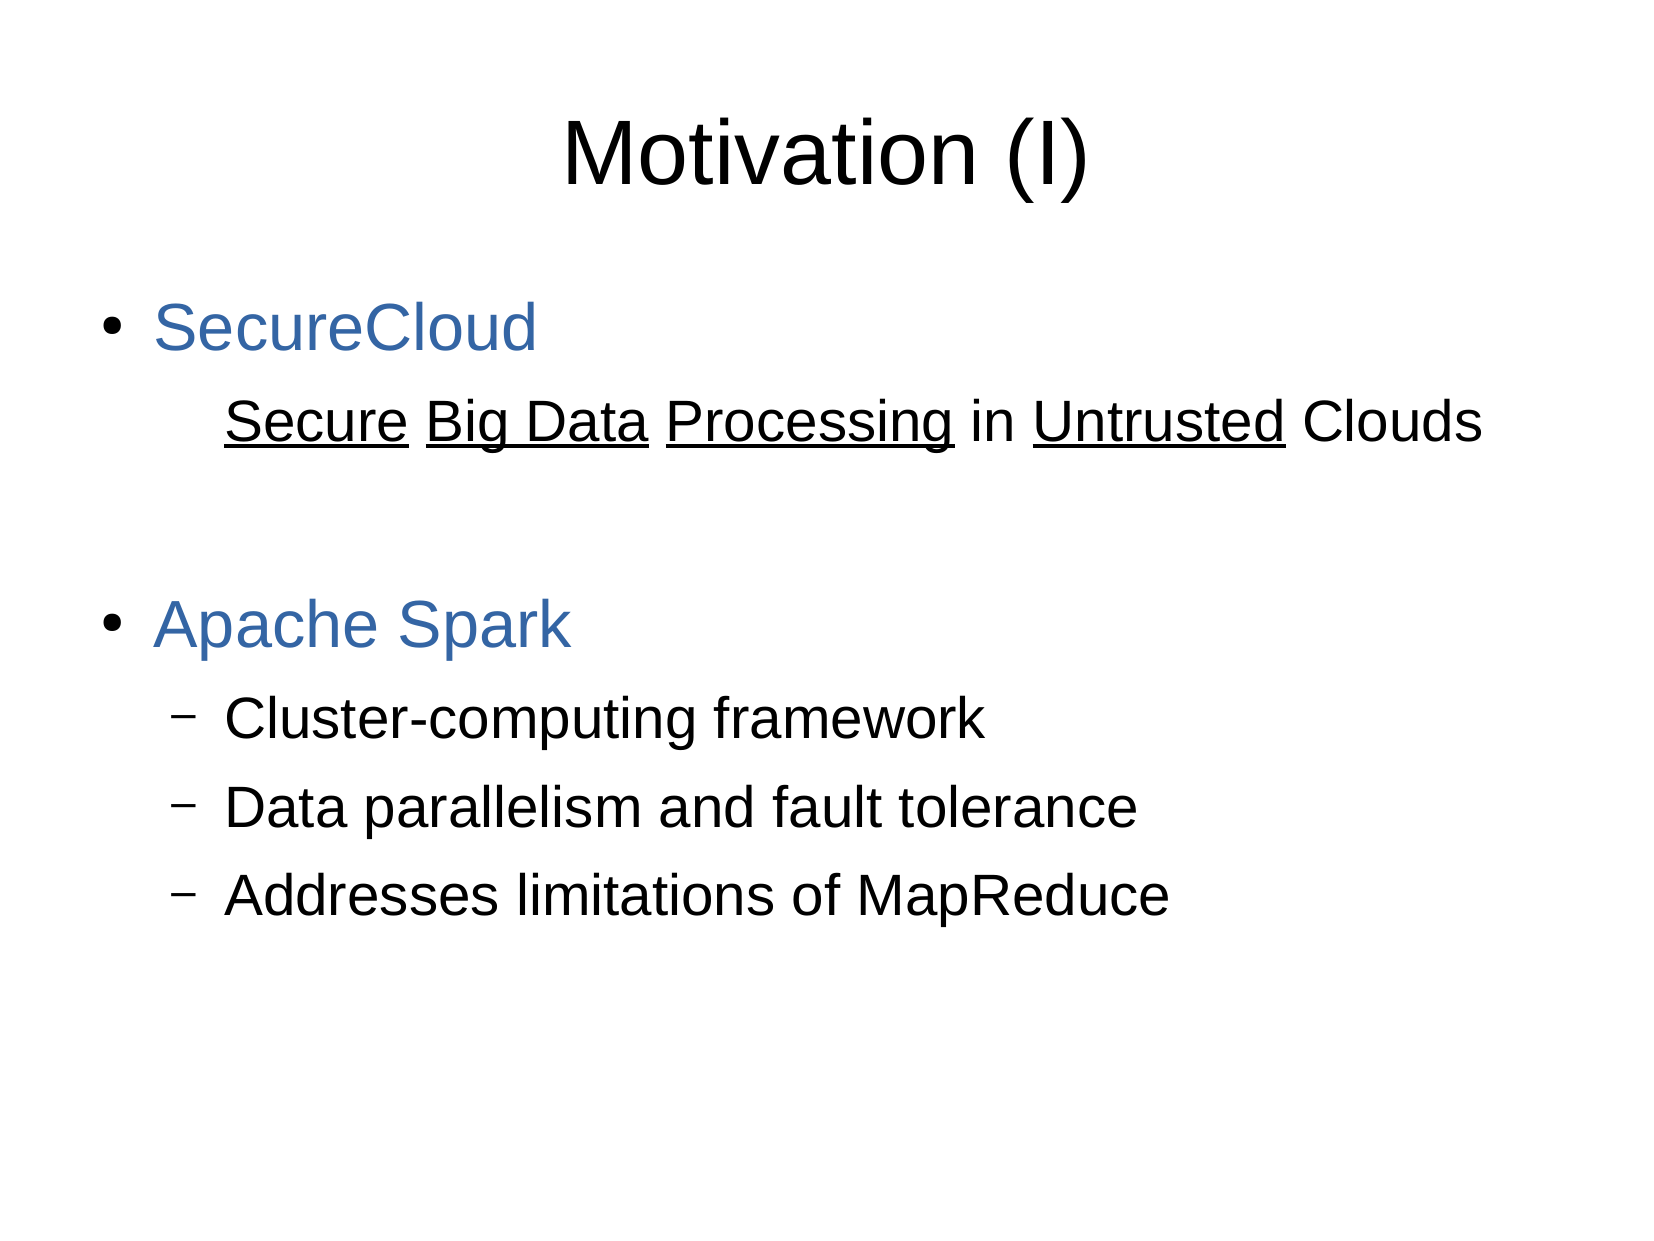

# Motivation (I)
SecureCloud
Secure Big Data Processing in Untrusted Clouds
Apache Spark
Cluster-computing framework
Data parallelism and fault tolerance
Addresses limitations of MapReduce